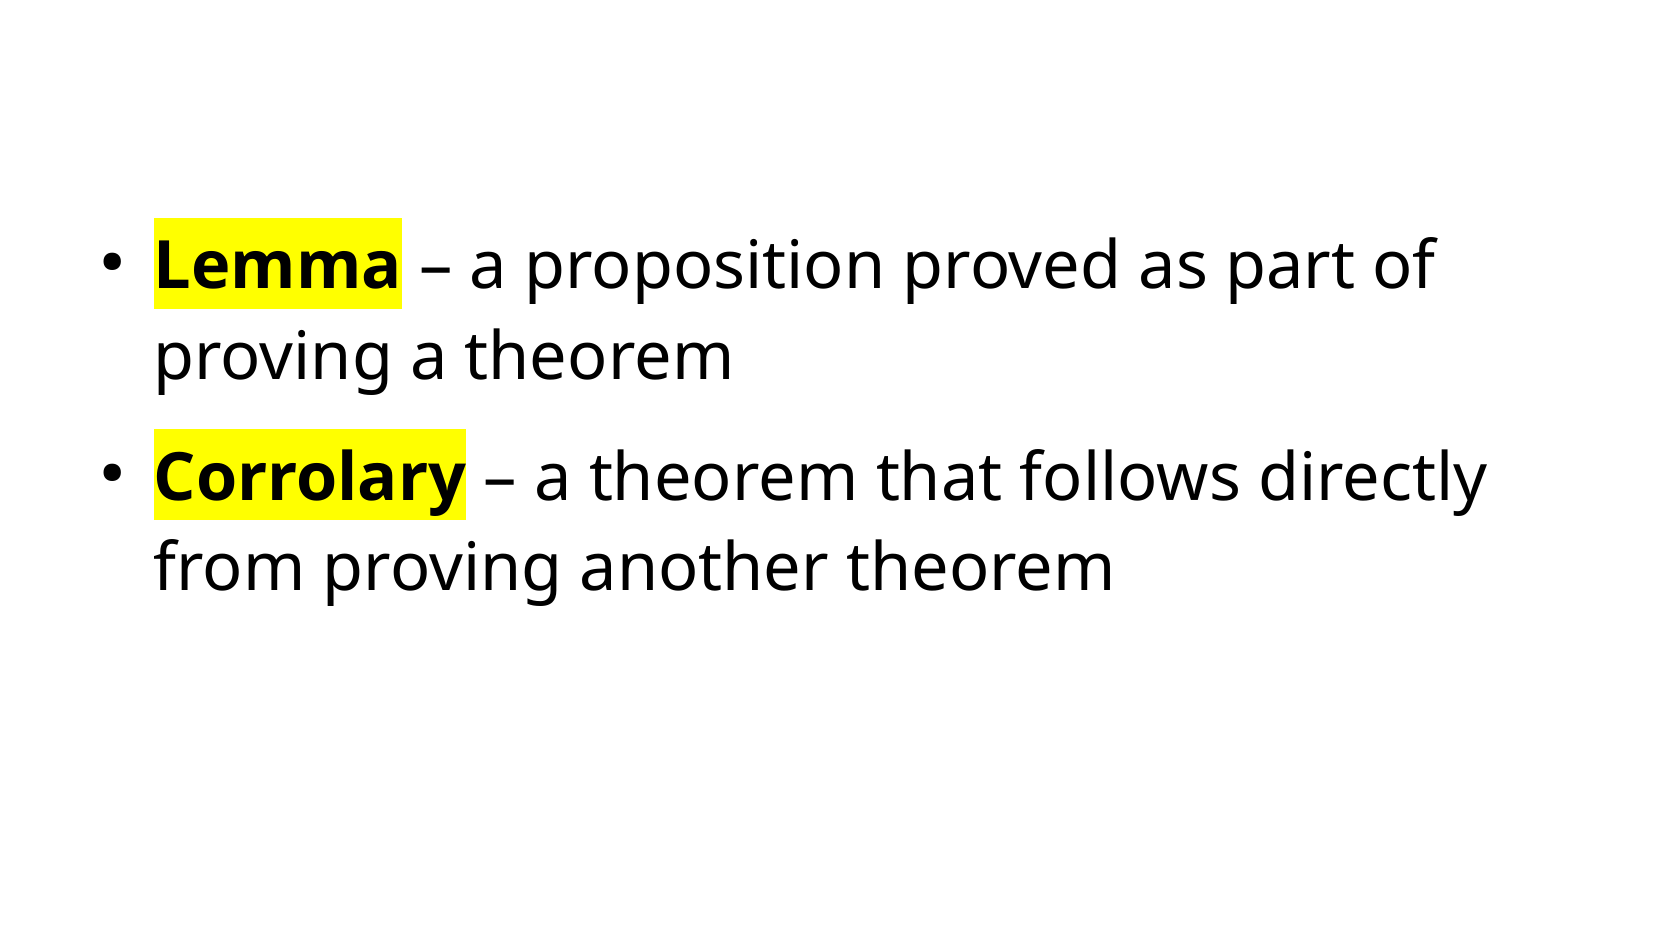

#
Lemma – a proposition proved as part of proving a theorem
Corrolary – a theorem that follows directly from proving another theorem